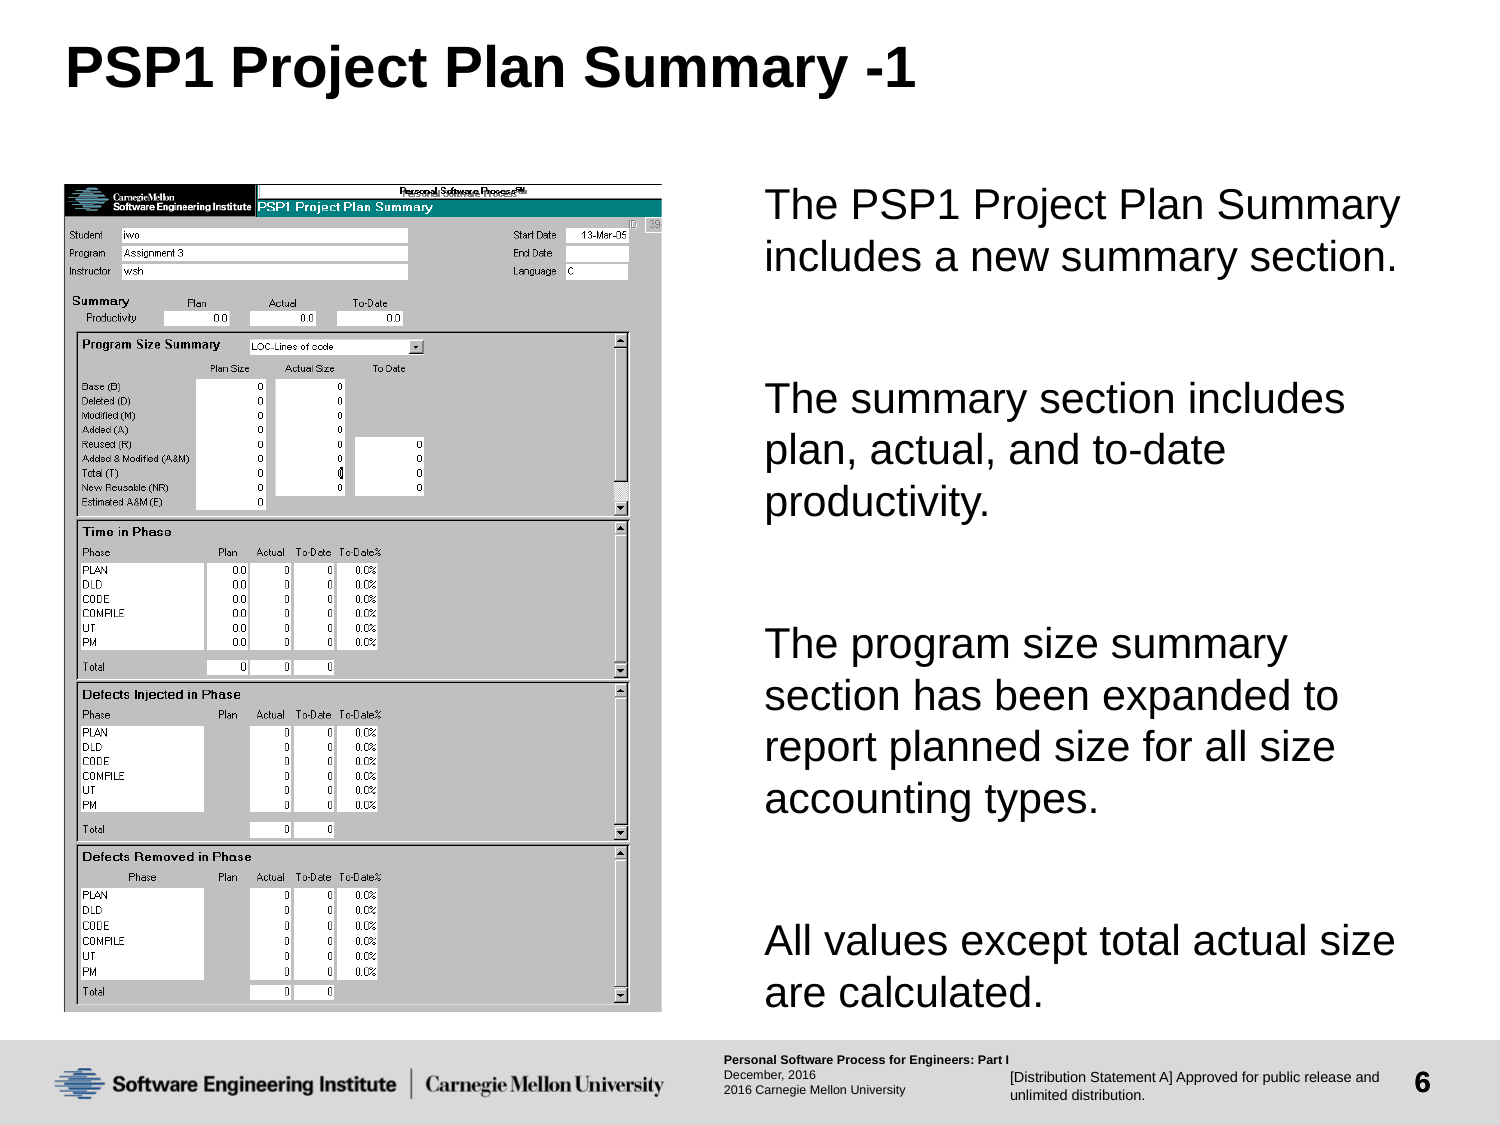

# PSP1 Project Plan Summary -1
The PSP1 Project Plan Summary includes a new summary section.
The summary section includes plan, actual, and to-date productivity.
The program size summary section has been expanded to report planned size for all size accounting types.
All values except total actual size are calculated.